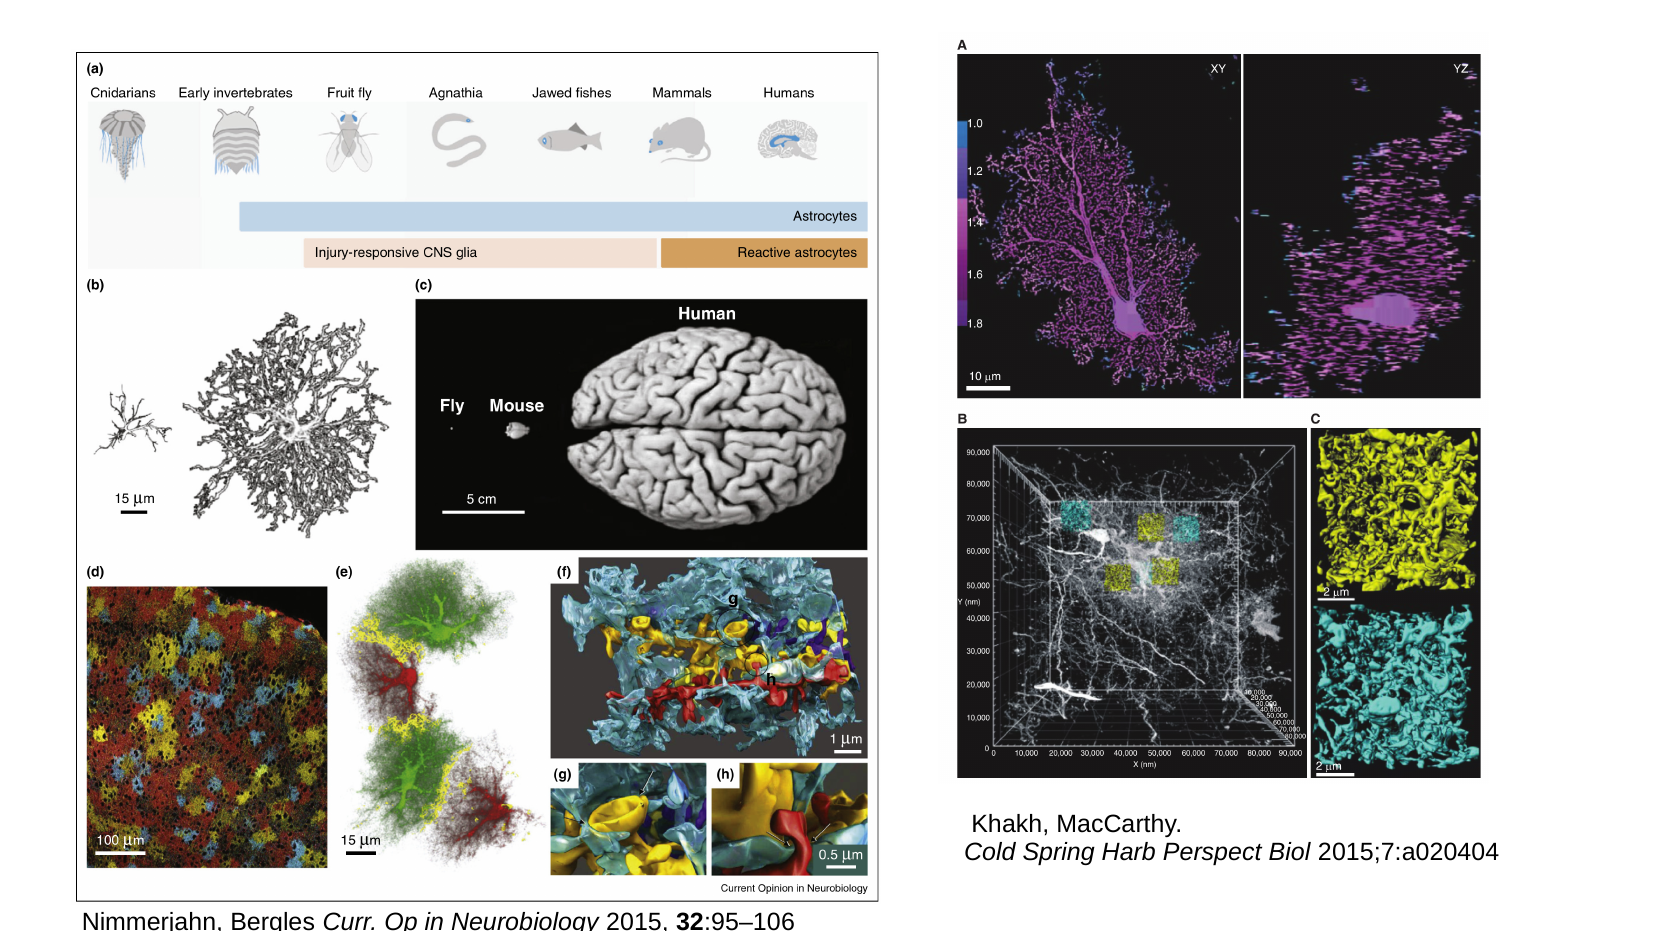

# Астроциты
 Khakh, MacCarthy.
Cold Spring Harb Perspect Biol 2015;7:a020404
Nimmerjahn, Bergles Curr. Op in Neurobiology 2015, 32:95–106